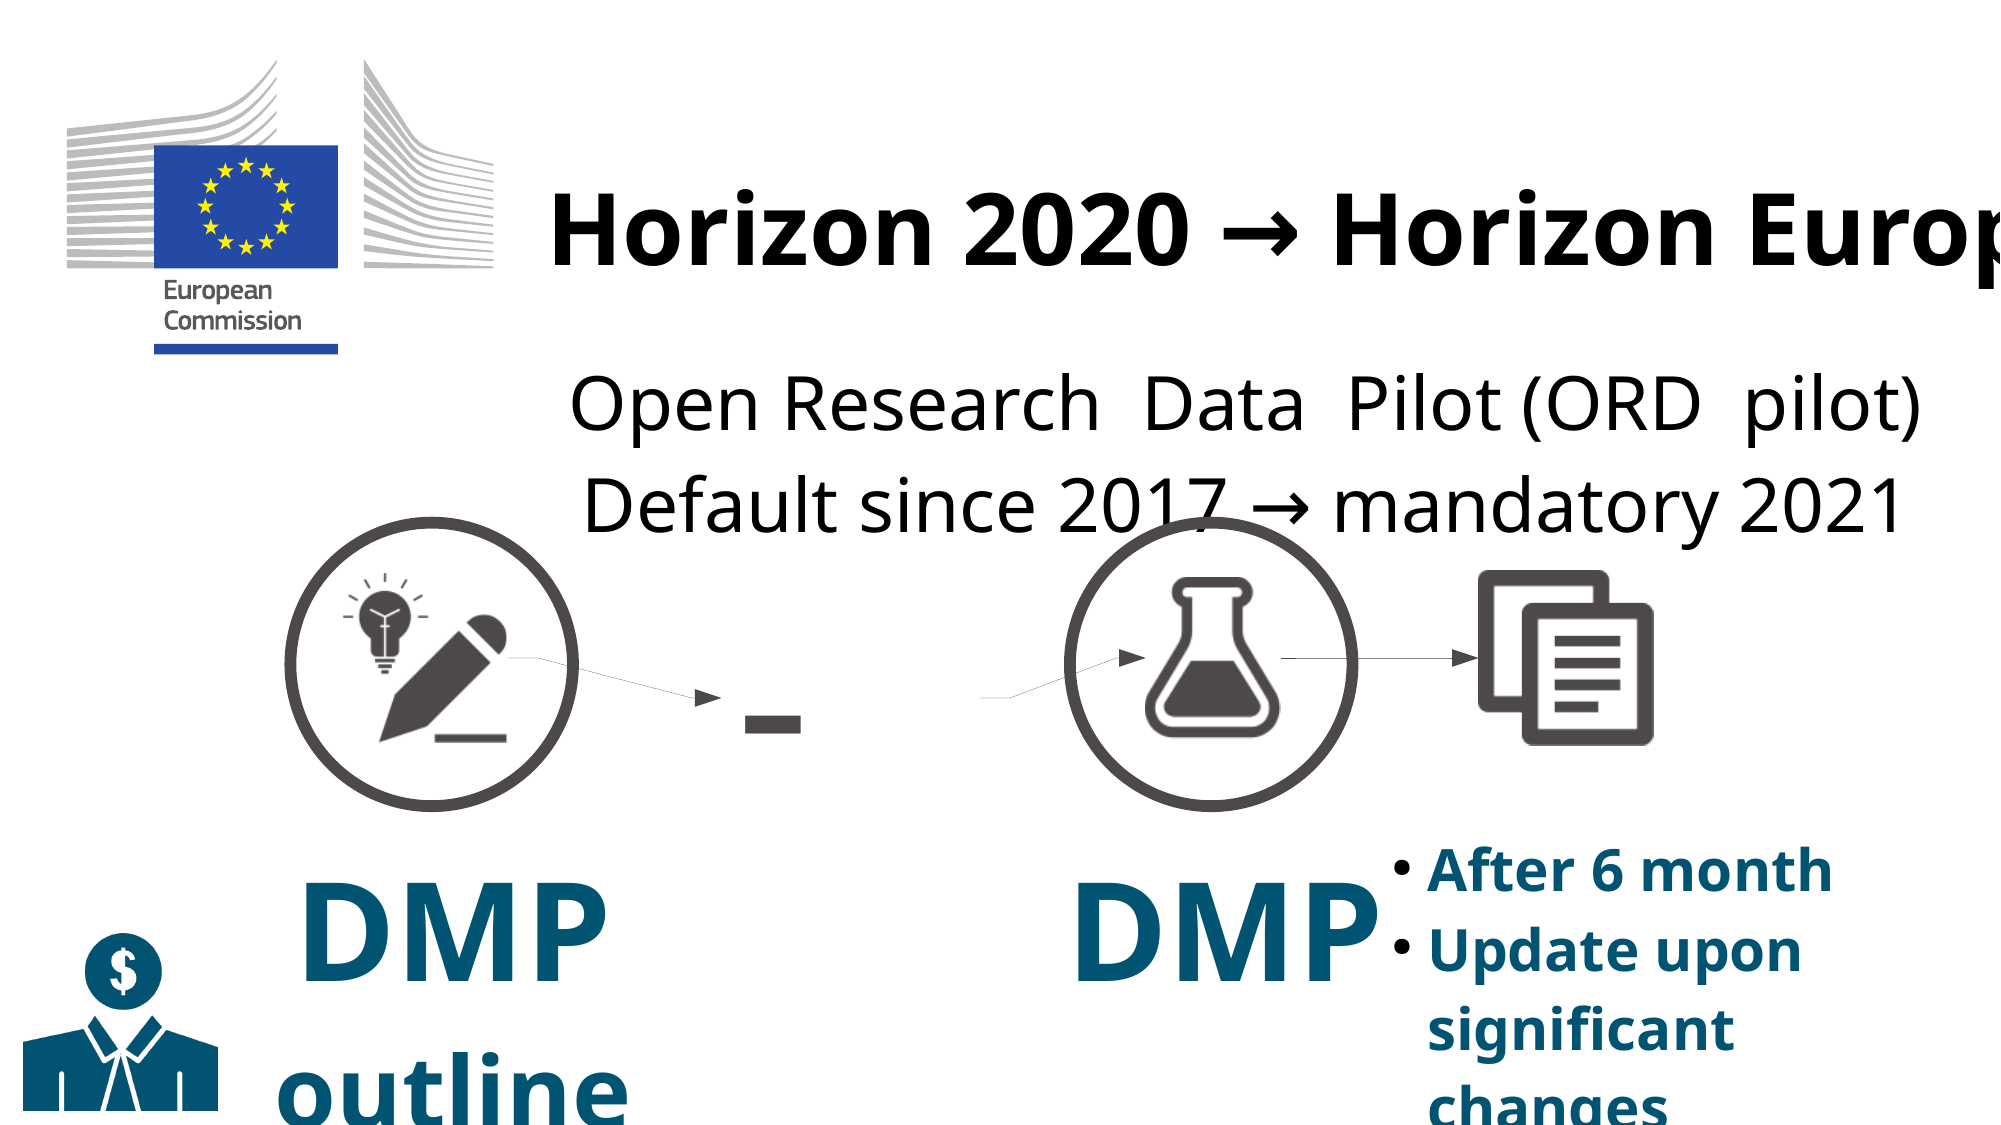

Horizon 2020 → Horizon Europe
Open Research Data Pilot (ORD pilot)
Default since 2017 → mandatory 2021
-
After 6 month
Update upon significant changes
DMP
outline
DMP